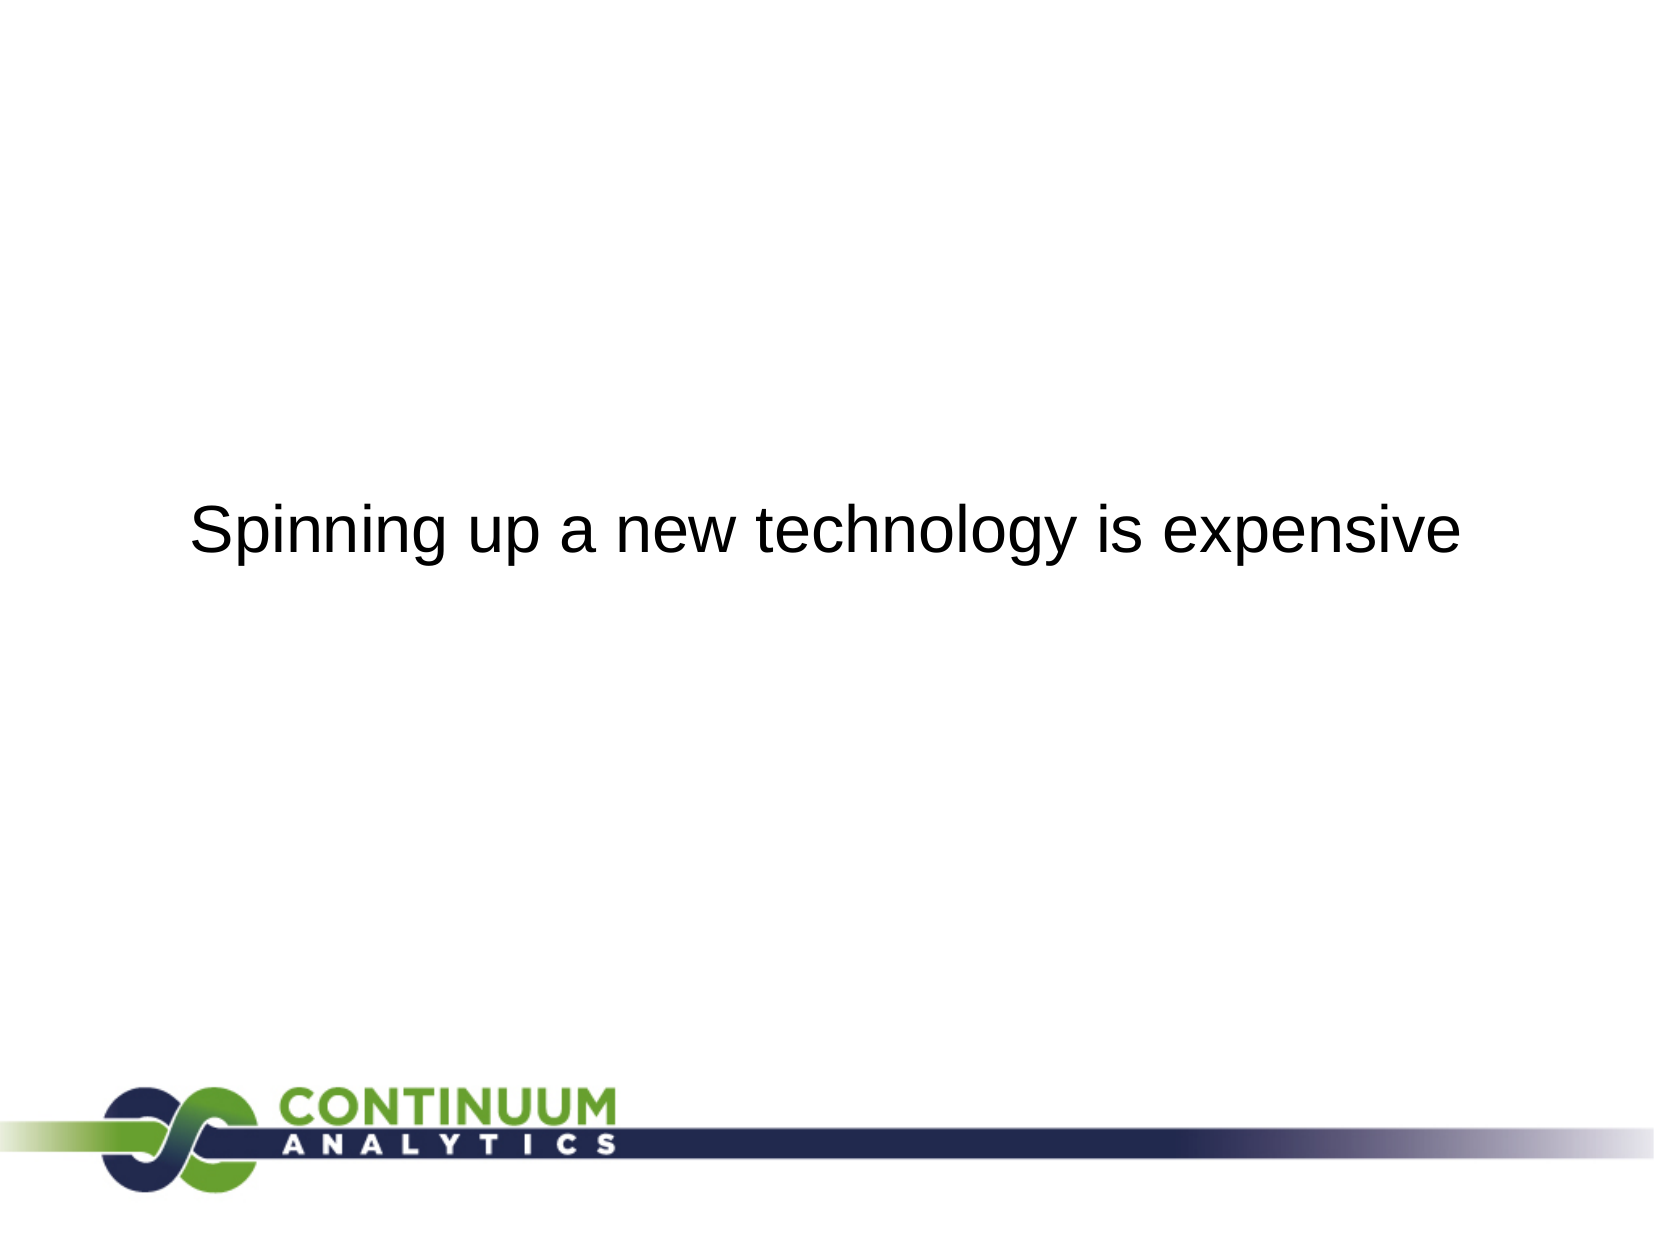

# Spinning up a new technology is expensive